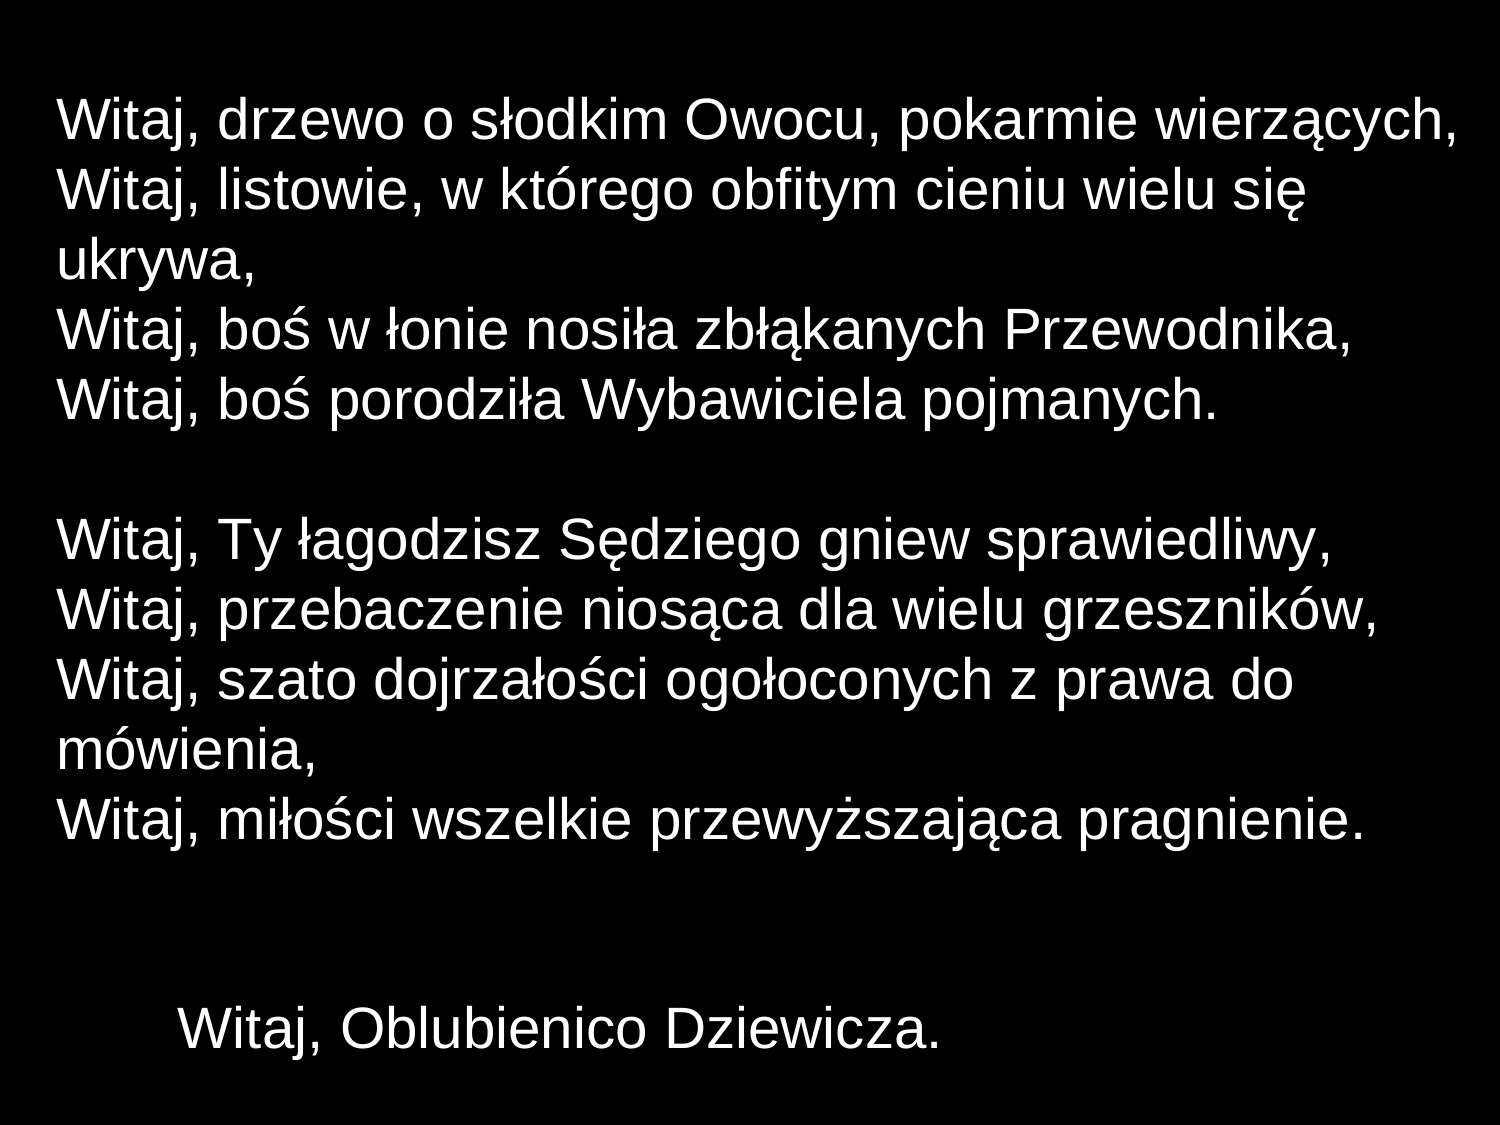

Witaj, drzewo o słodkim Owocu, pokarmie wierzących,
Witaj, listowie, w którego obfitym cieniu wielu się ukrywa,
Witaj, boś w łonie nosiła zbłąkanych Przewodnika,
Witaj, boś porodziła Wybawiciela pojmanych.
Witaj, Ty łagodzisz Sędziego gniew sprawiedliwy,
Witaj, przebaczenie niosąca dla wielu grzeszników,
Witaj, szato dojrzałości ogołoconych z prawa do mówienia,
Witaj, miłości wszelkie przewyższająca pragnienie.
Witaj, Oblubienico Dziewicza.